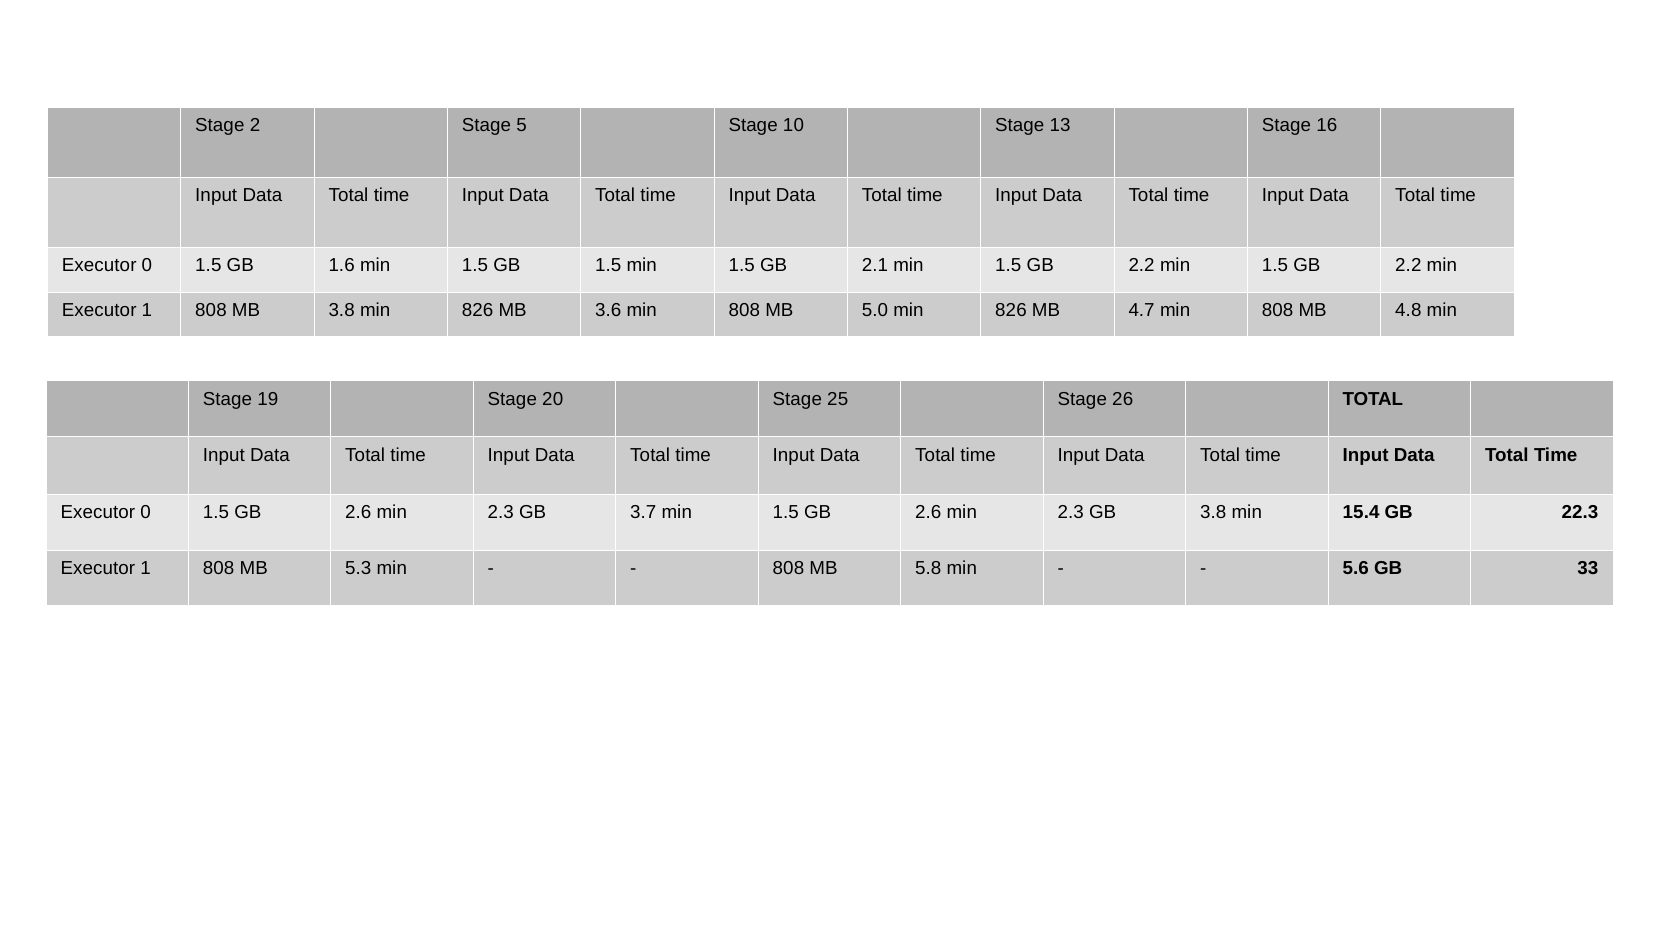

| | Stage 2 | | Stage 5 | | Stage 10 | | Stage 13 | | Stage 16 | |
| --- | --- | --- | --- | --- | --- | --- | --- | --- | --- | --- |
| | Input Data | Total time | Input Data | Total time | Input Data | Total time | Input Data | Total time | Input Data | Total time |
| Executor 0 | 1.5 GB | 1.6 min | 1.5 GB | 1.5 min | 1.5 GB | 2.1 min | 1.5 GB | 2.2 min | 1.5 GB | 2.2 min |
| Executor 1 | 808 MB | 3.8 min | 826 MB | 3.6 min | 808 MB | 5.0 min | 826 MB | 4.7 min | 808 MB | 4.8 min |
| | Stage 19 | | Stage 20 | | Stage 25 | | Stage 26 | | TOTAL | |
| --- | --- | --- | --- | --- | --- | --- | --- | --- | --- | --- |
| | Input Data | Total time | Input Data | Total time | Input Data | Total time | Input Data | Total time | Input Data | Total Time |
| Executor 0 | 1.5 GB | 2.6 min | 2.3 GB | 3.7 min | 1.5 GB | 2.6 min | 2.3 GB | 3.8 min | 15.4 GB | 22.3 |
| Executor 1 | 808 MB | 5.3 min | - | - | 808 MB | 5.8 min | - | - | 5.6 GB | 33 |